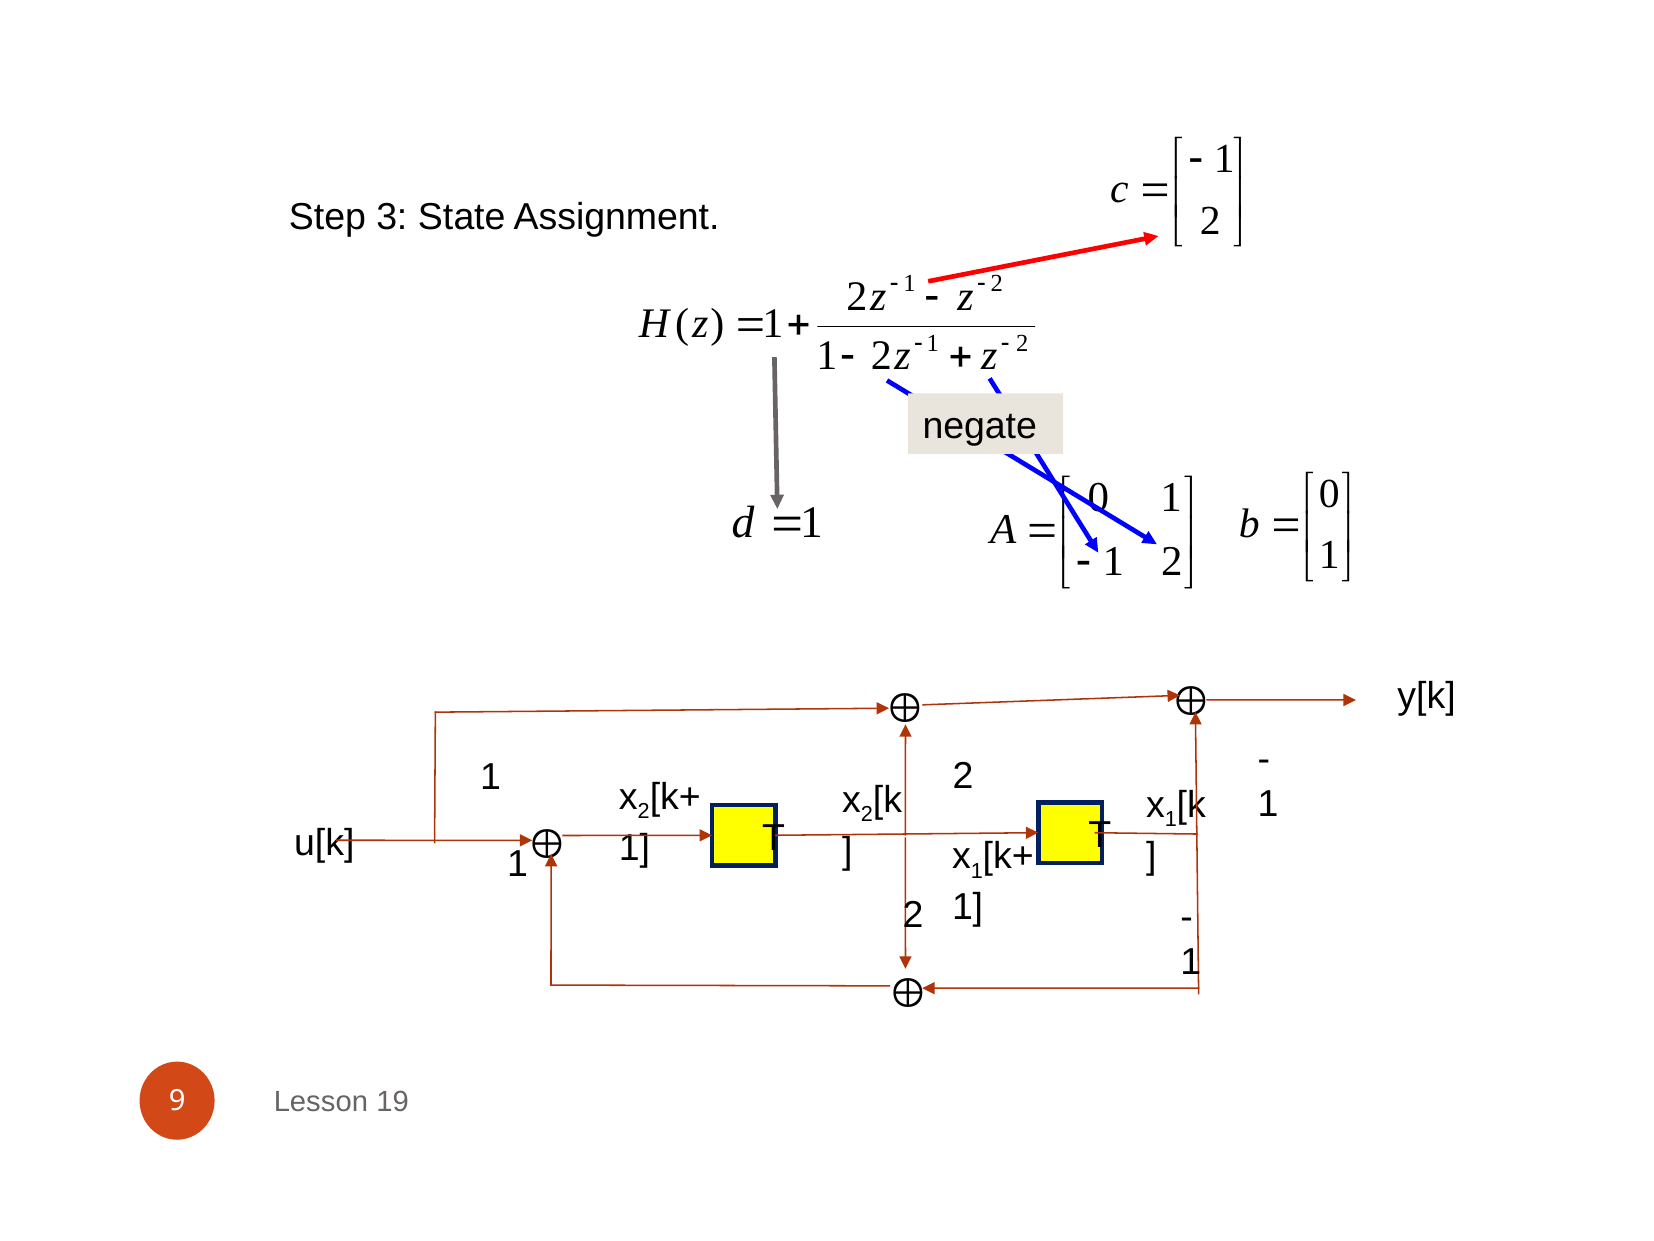

Step 3: State Assignment.
negate

y[k]

-1
2
1
x2[k+1]
x2[k]
x1[k]

T
T
u[k]
x1[k+1]
1
2
-1

Lesson 19